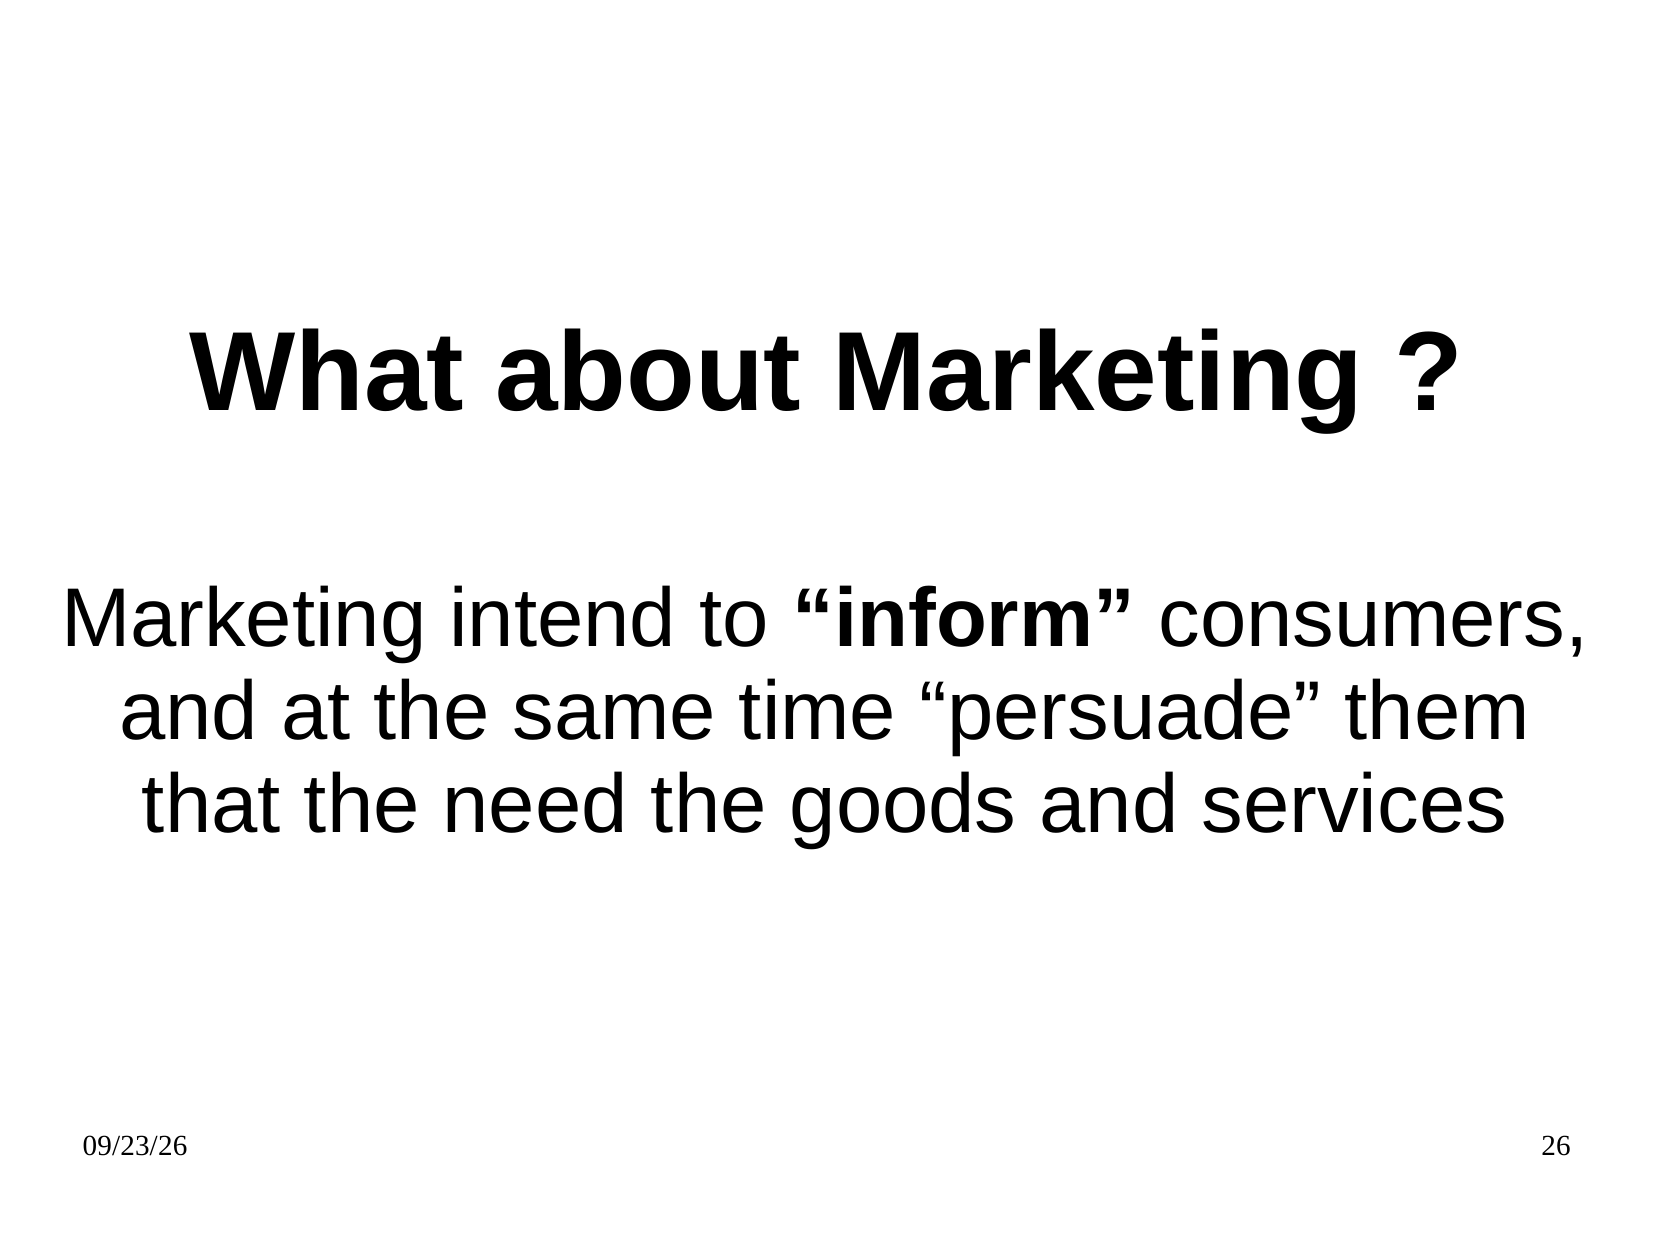

# What about Marketing ?
Marketing intend to “inform” consumers,
and at the same time “persuade” them
that the need the goods and services
26